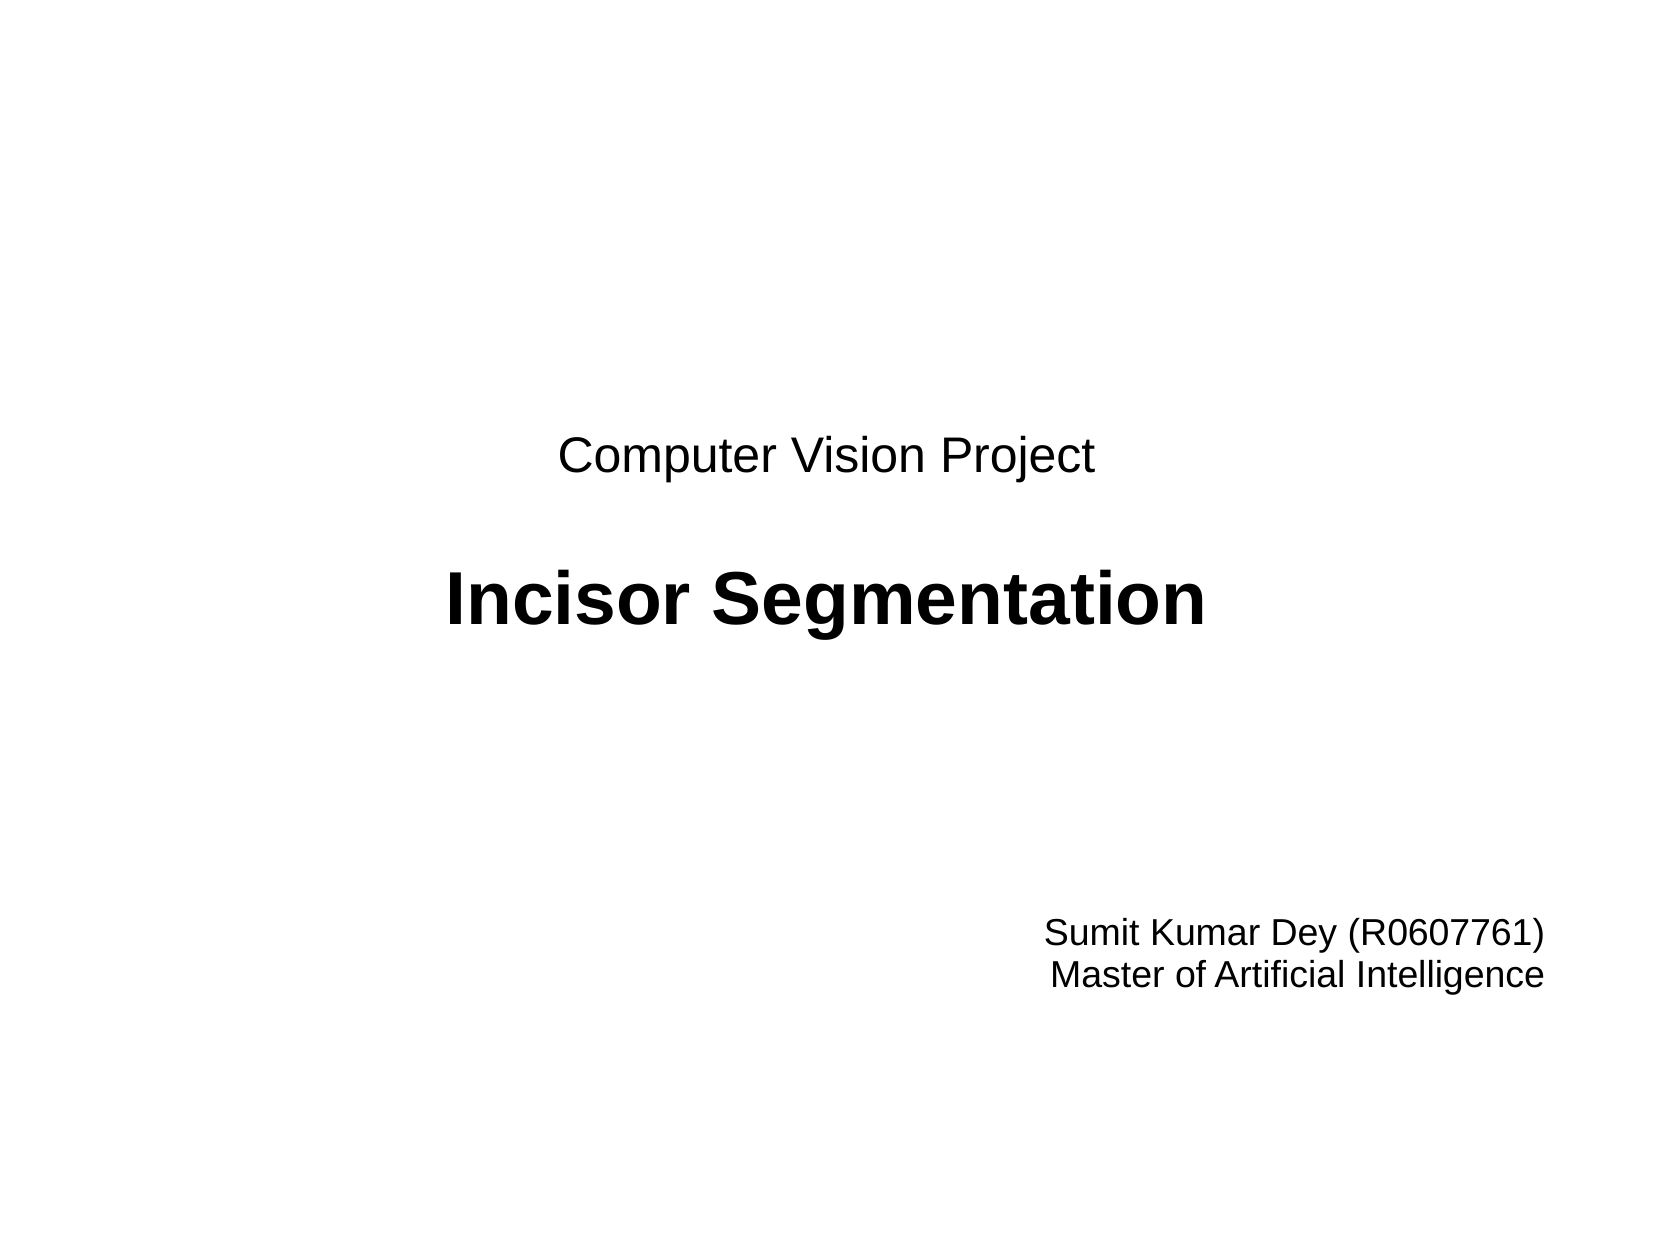

Computer Vision Project
Incisor Segmentation
Sumit Kumar Dey (R0607761)
Master of Artificial Intelligence